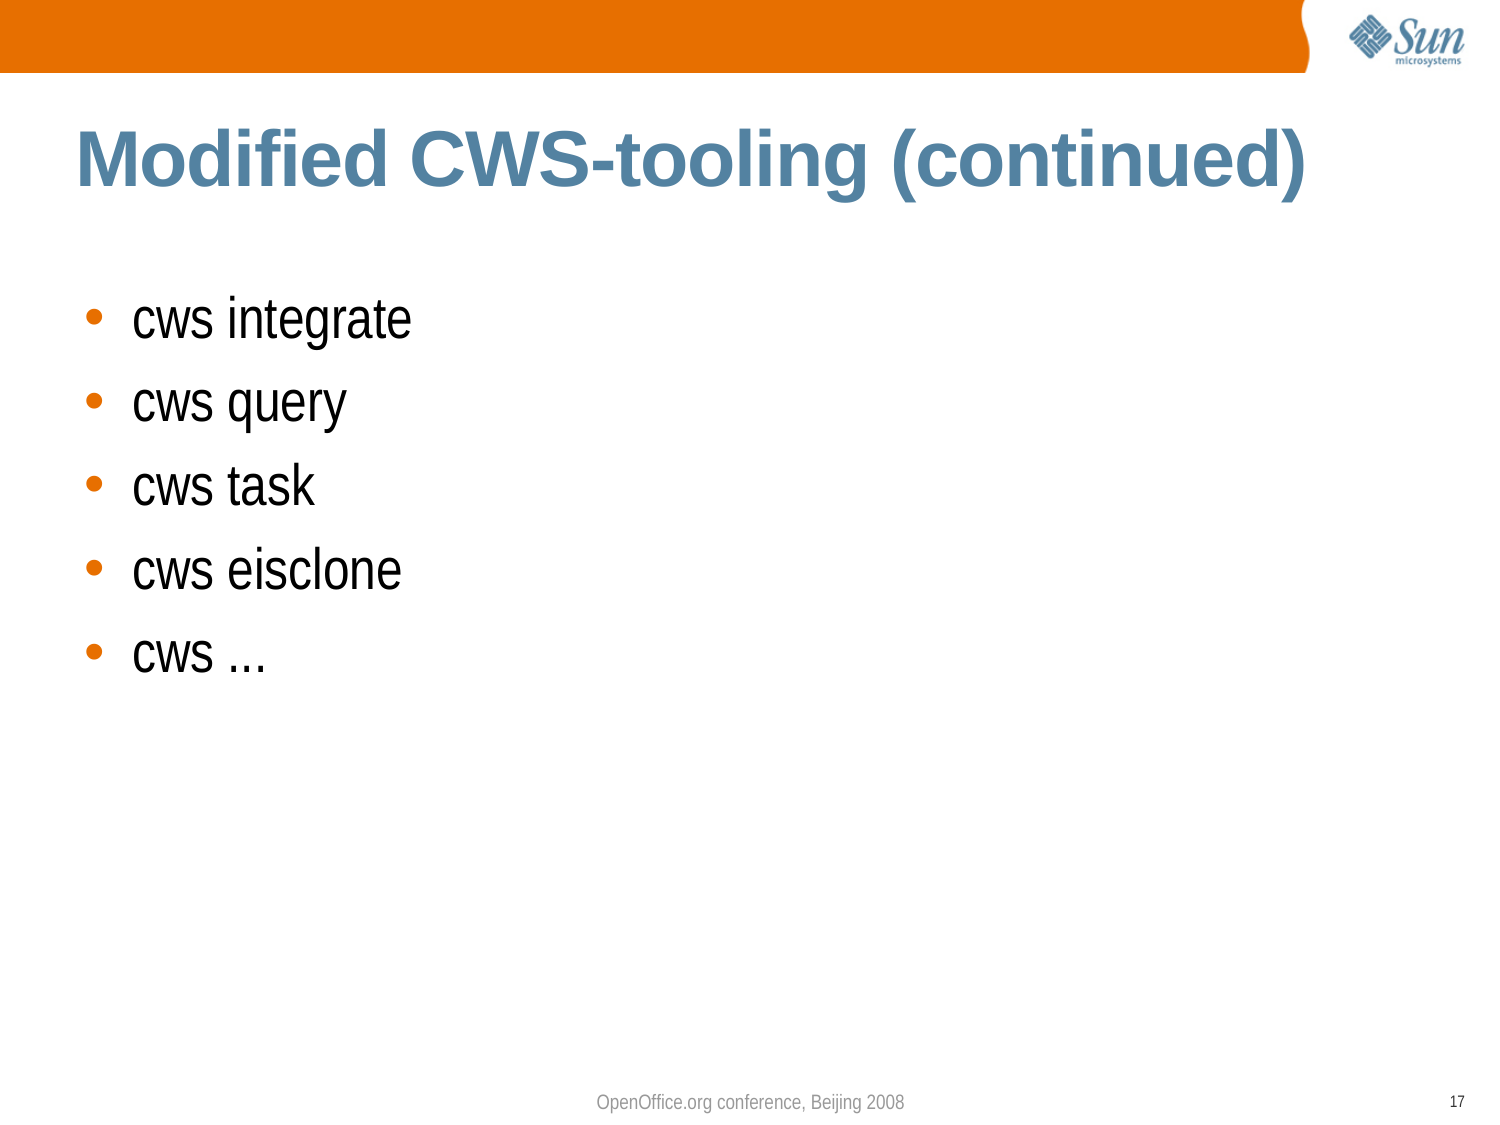

# Modified CWS-tooling (continued)
cws integrate
cws query
cws task
cws eisclone
cws ...